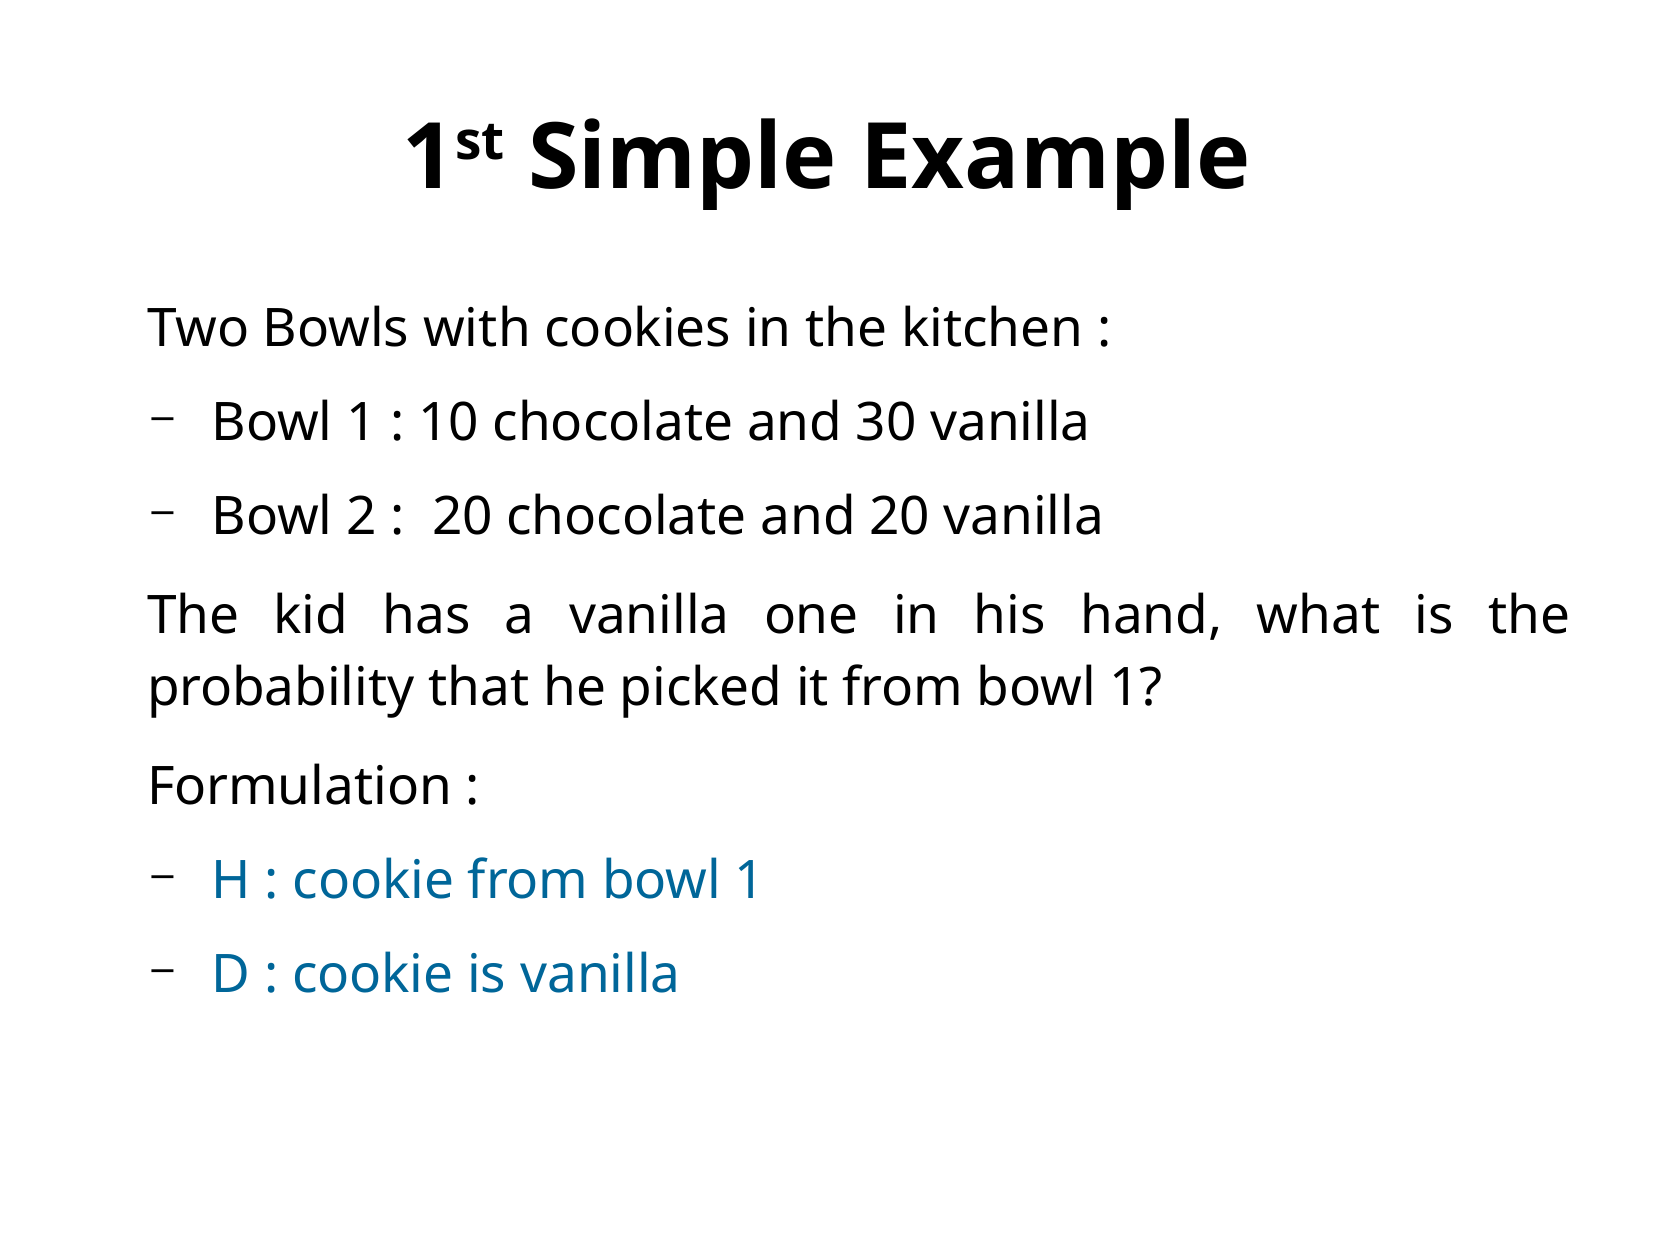

# 1st Simple Example
Two Bowls with cookies in the kitchen :
Bowl 1 : 10 chocolate and 30 vanilla
Bowl 2 : 20 chocolate and 20 vanilla
The kid has a vanilla one in his hand, what is the probability that he picked it from bowl 1?
Formulation :
H : cookie from bowl 1
D : cookie is vanilla